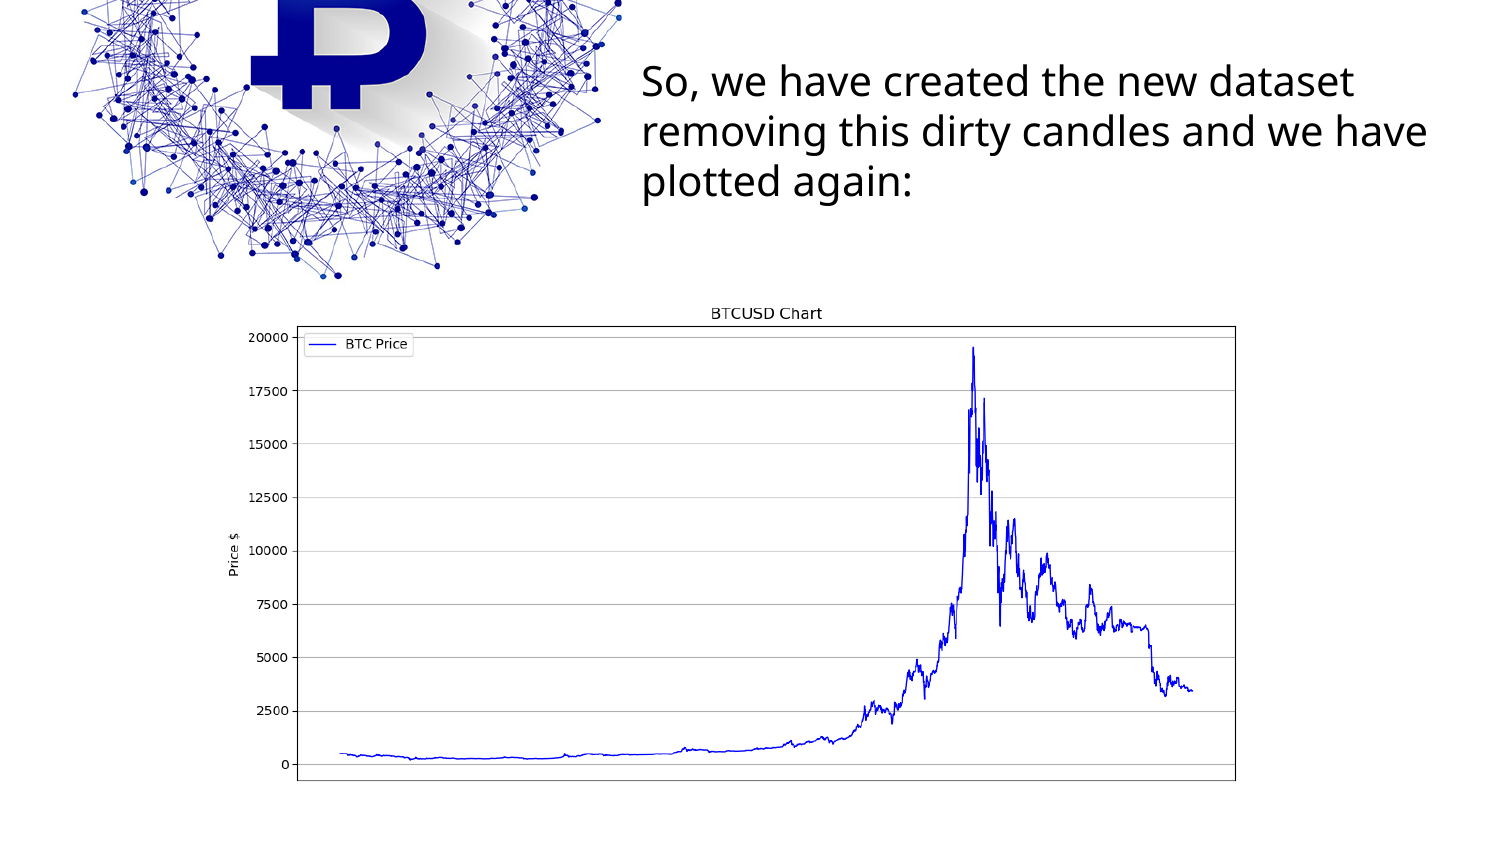

# So, we have created the new dataset removing this dirty candles and we have plotted again: